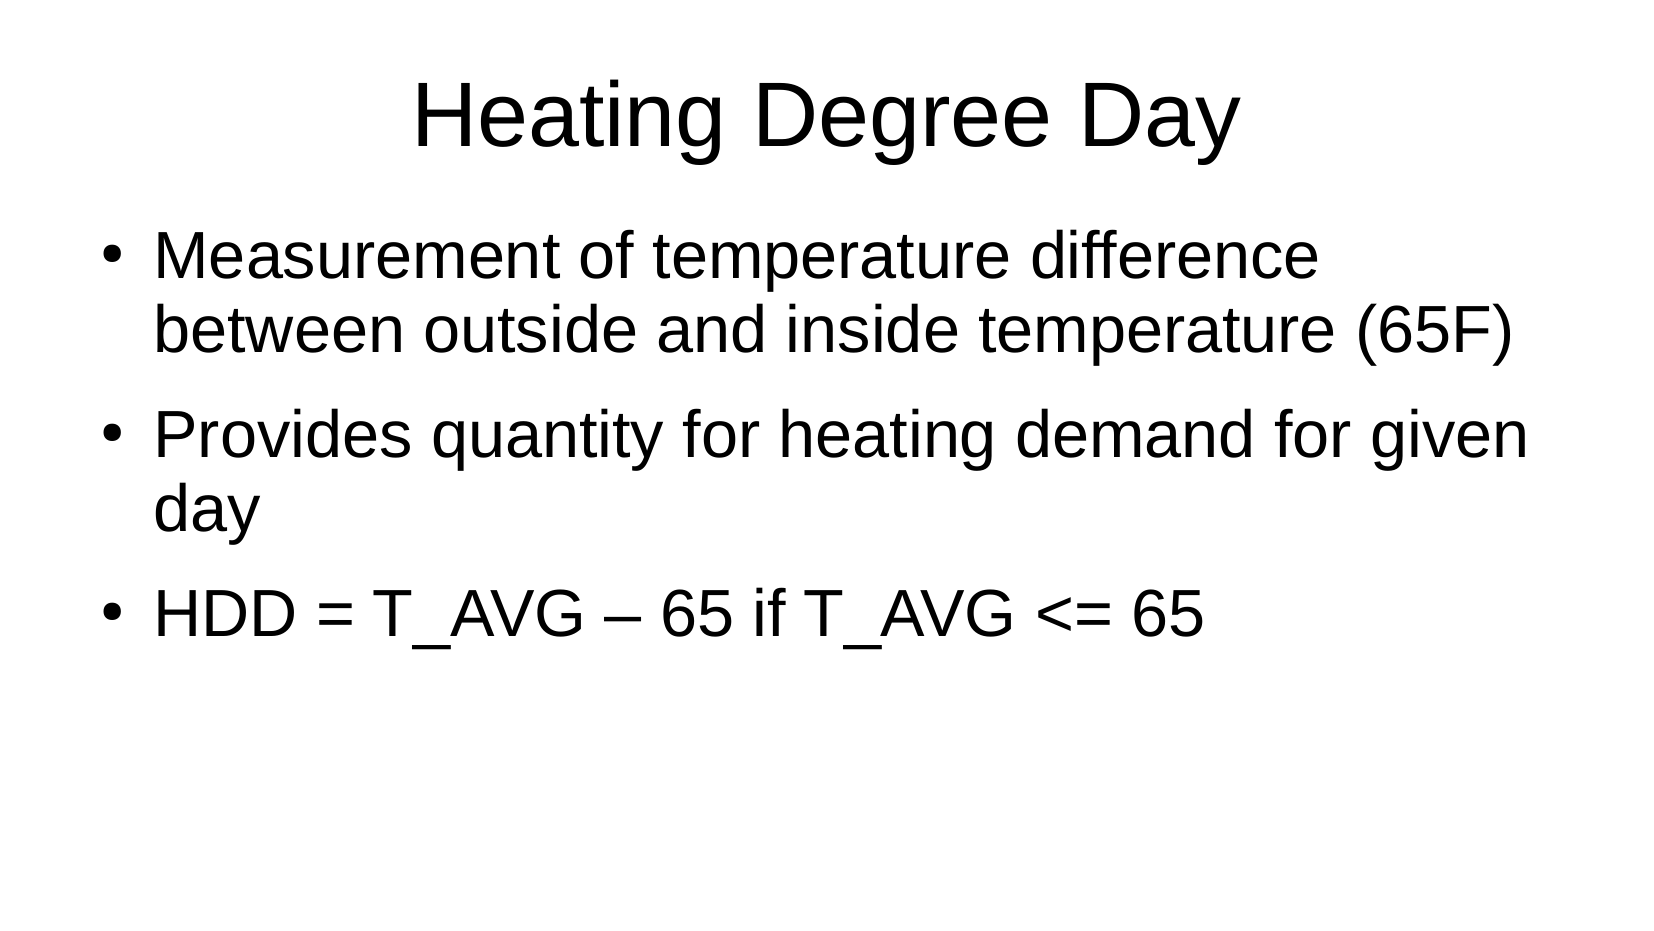

# Heating Degree Day
Measurement of temperature difference between outside and inside temperature (65F)
Provides quantity for heating demand for given day
HDD = T_AVG – 65 if T_AVG <= 65